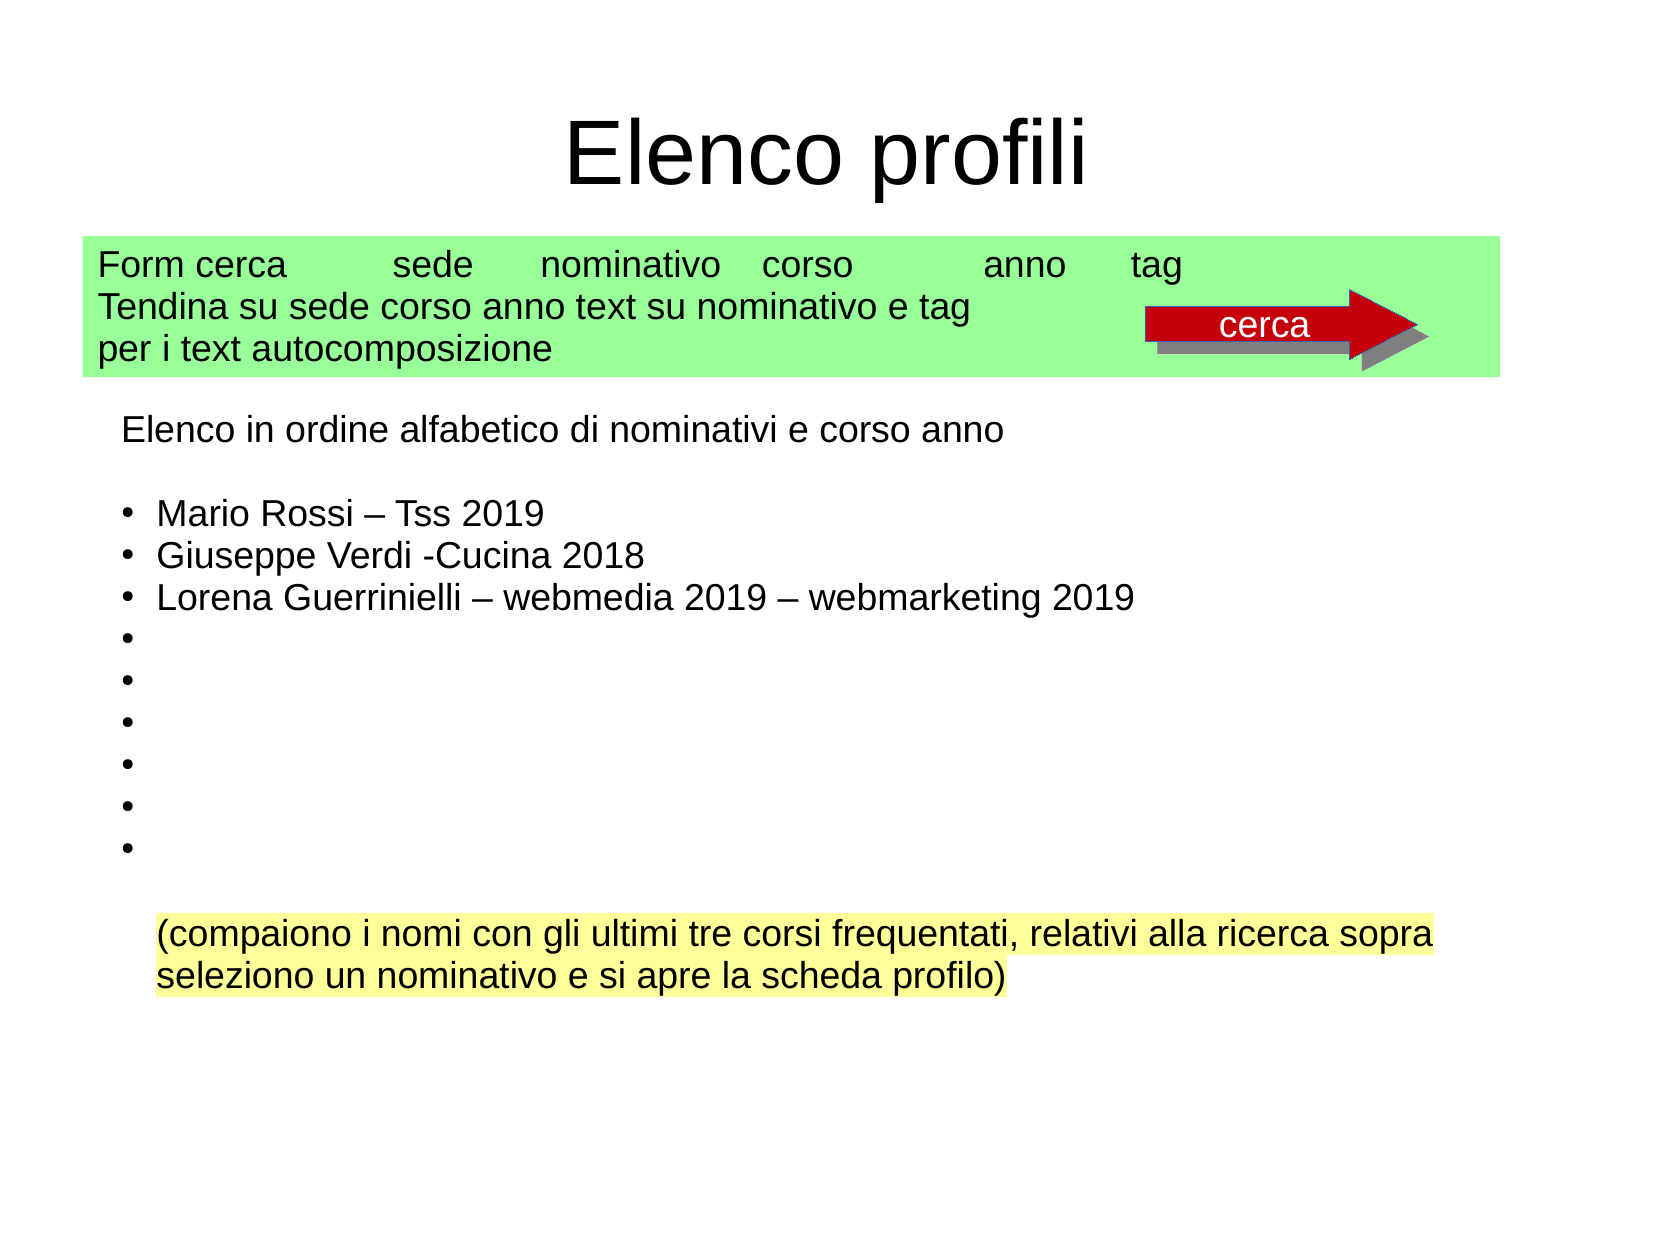

# Elenco profili
Form cerca		sede 	nominativo 	corso		anno	tag
Tendina su sede corso anno text su nominativo e tag
per i text autocomposizione
cerca
Elenco in ordine alfabetico di nominativi e corso anno
Mario Rossi – Tss 2019
Giuseppe Verdi -Cucina 2018
Lorena Guerrinielli – webmedia 2019 – webmarketing 2019
(compaiono i nomi con gli ultimi tre corsi frequentati, relativi alla ricerca sopra
seleziono un nominativo e si apre la scheda profilo)